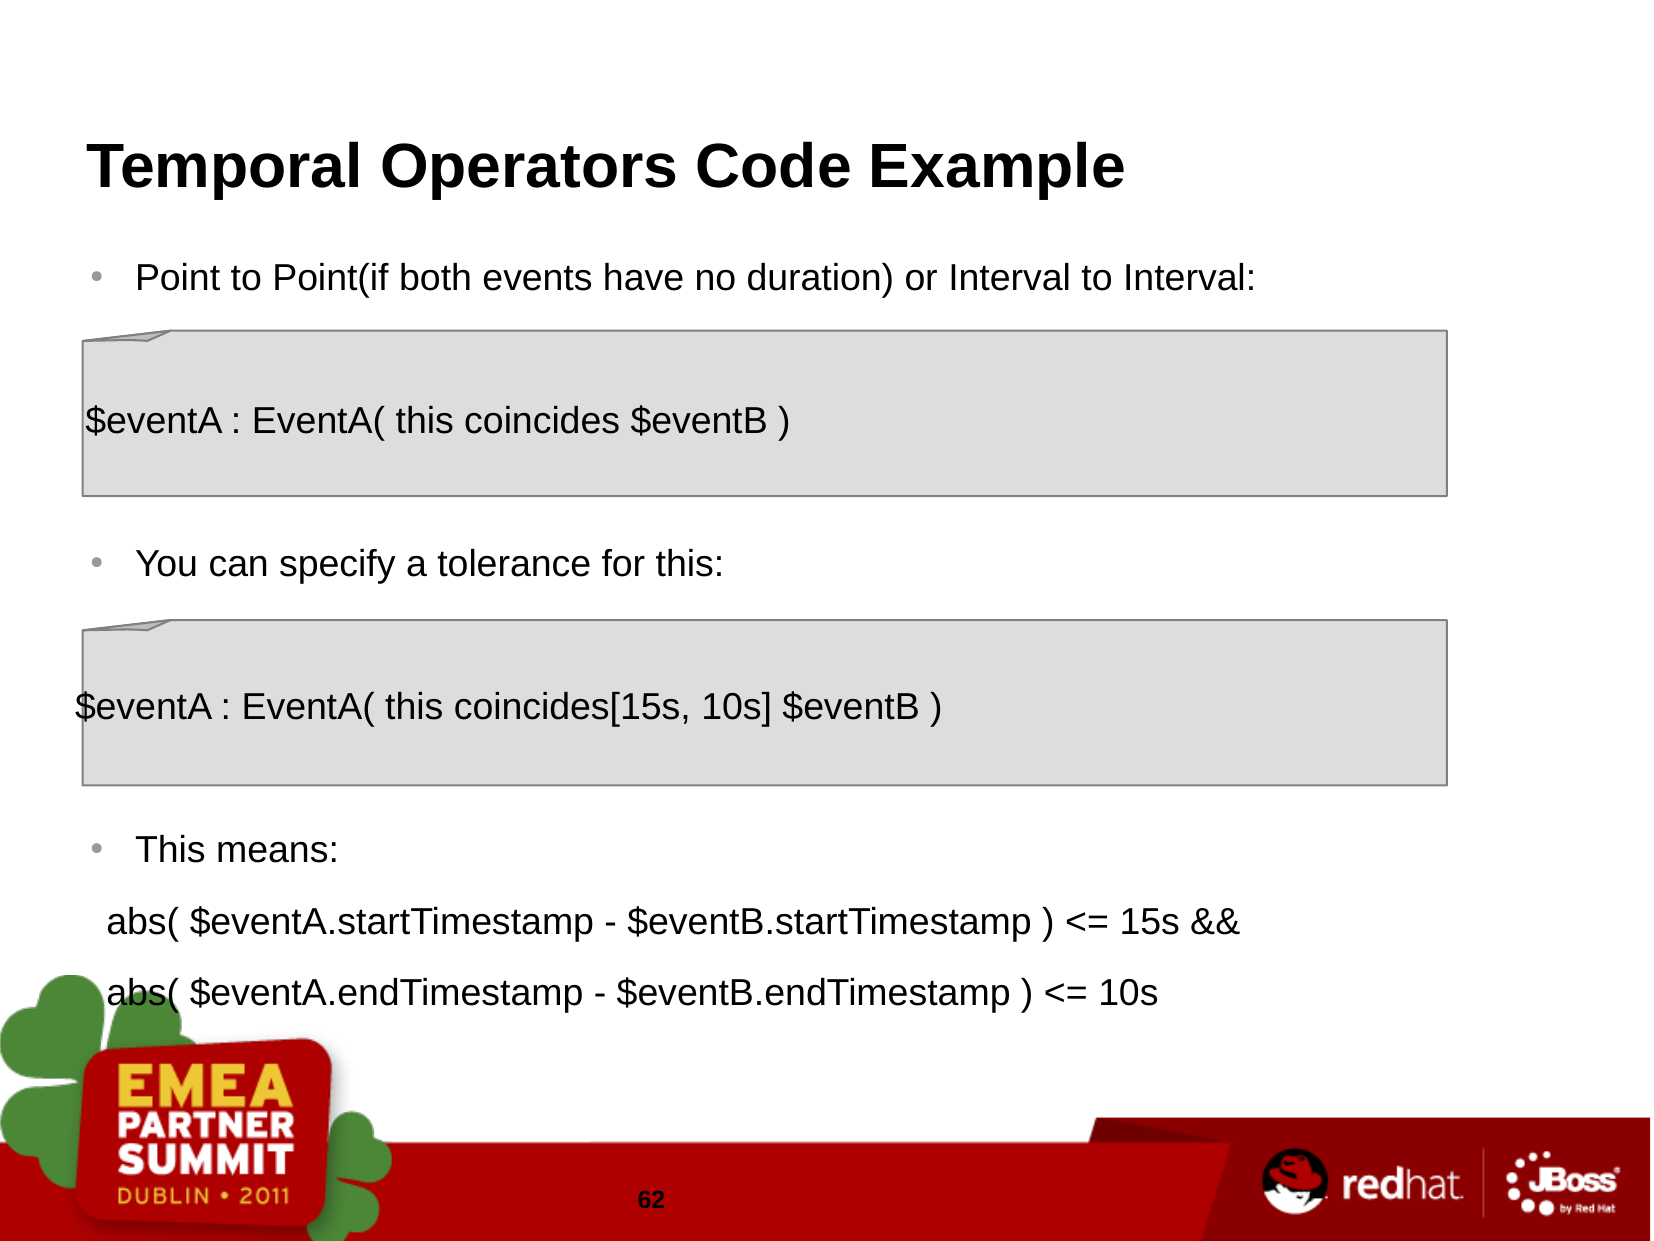

# Temporal Operators Code Example
Point to Point(if both events have no duration) or Interval to Interval:
 $eventA : EventA( this coincides $eventB )
You can specify a tolerance for this:
$eventA : EventA( this coincides[15s, 10s] $eventB )
This means:
 abs( $eventA.startTimestamp - $eventB.startTimestamp ) <= 15s &&
 abs( $eventA.endTimestamp - $eventB.endTimestamp ) <= 10s